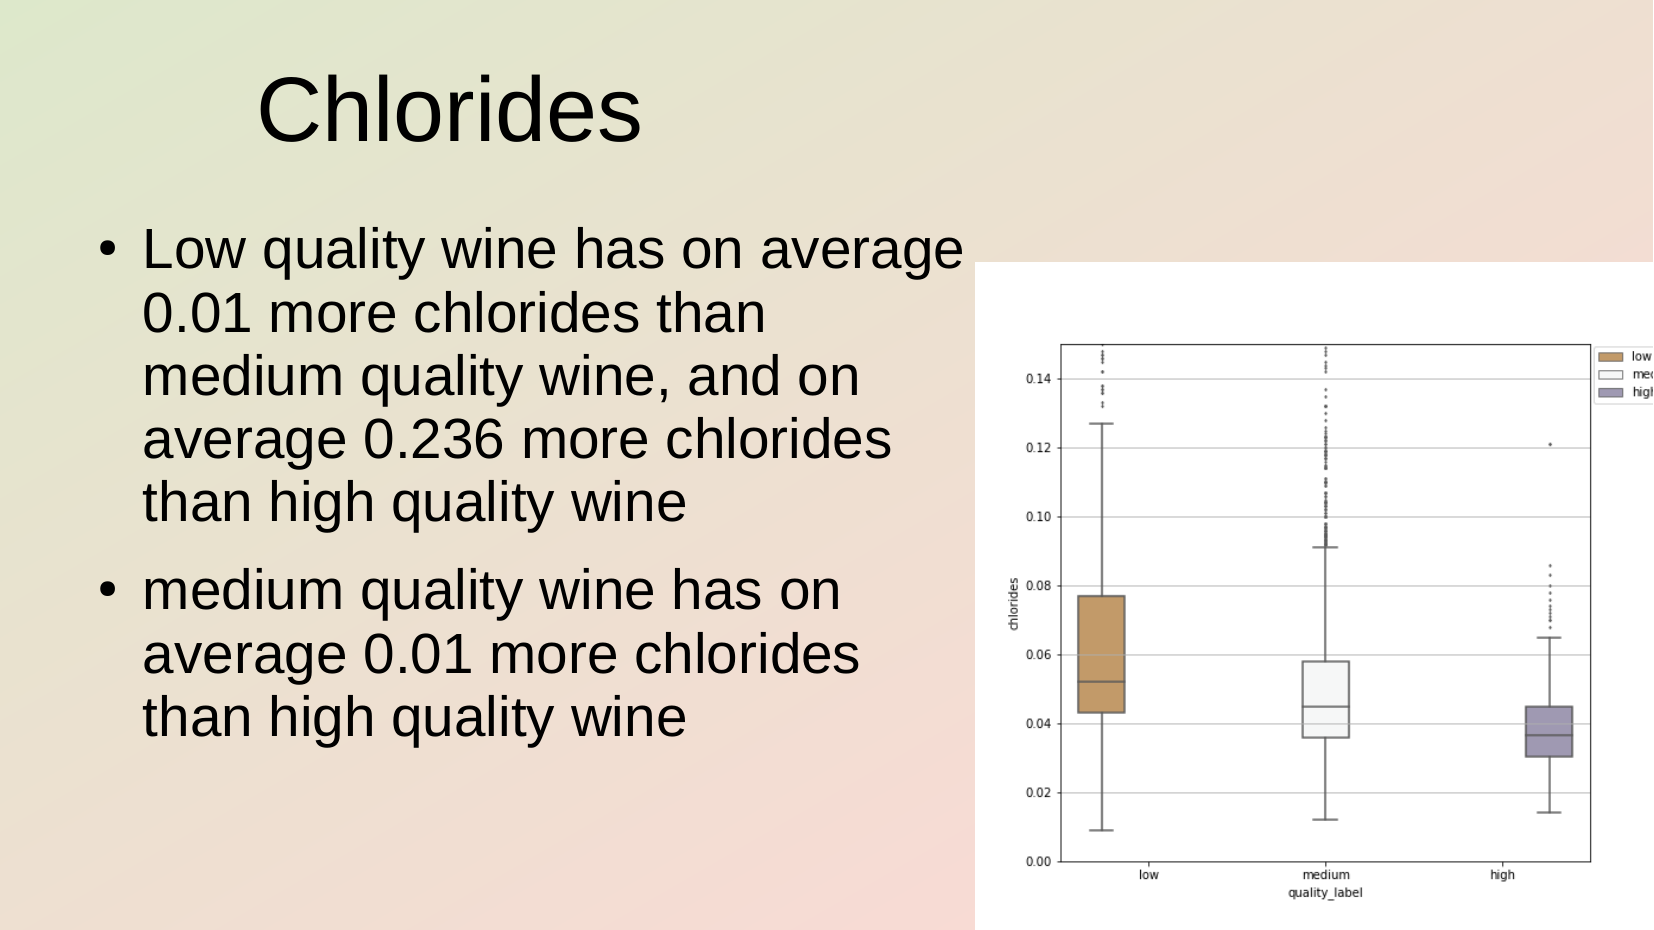

# Chlorides
Low quality wine has on average 0.01 more chlorides than medium quality wine, and on average 0.236 more chlorides than high quality wine
medium quality wine has on average 0.01 more chlorides than high quality wine